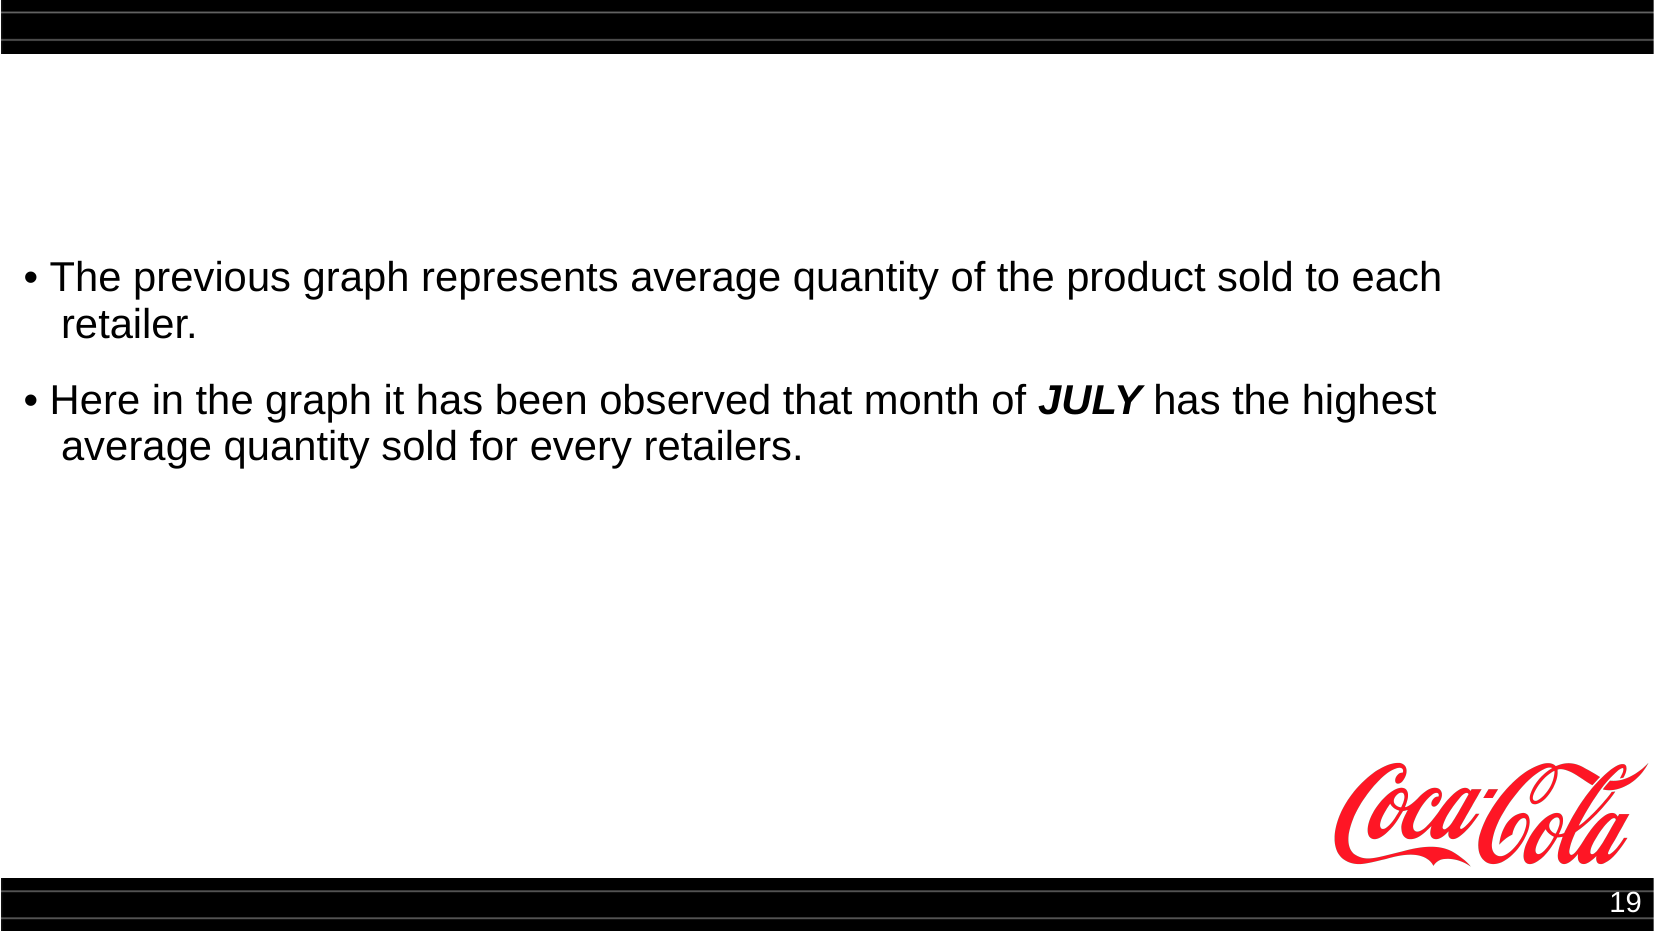

# • The previous graph represents average quantity of the product sold to each retailer.
• Here in the graph it has been observed that month of JULY has the highest average quantity sold for every retailers.